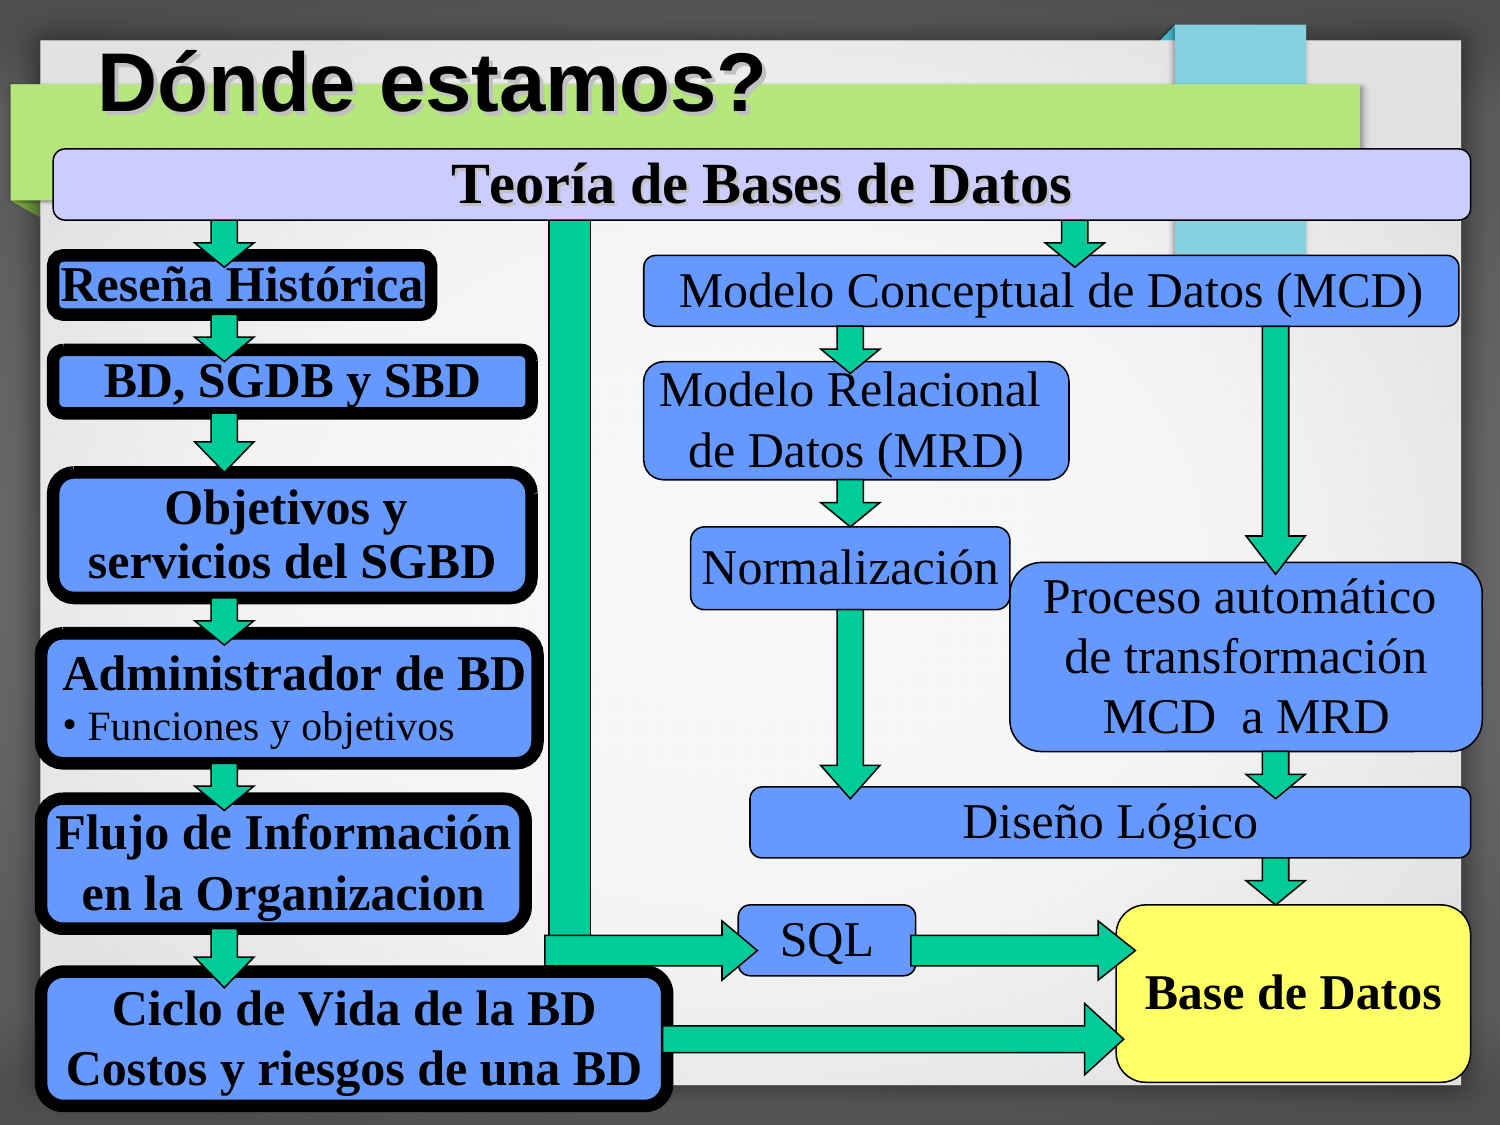

# Dónde estamos?
Teoría de Bases de Datos
Reseña Histórica
Modelo Conceptual de Datos (MCD)
BD, SGDB y SBD
Modelo Relacional
de Datos (MRD)
Objetivos y
servicios del SGBD
Normalización
Proceso automático
de transformación
MCD a MRD
Administrador de BD
 Funciones y objetivos
Diseño Lógico
Flujo de Información
en la Organizacion
SQL
Base de Datos
Ciclo de Vida de la BD
Costos y riesgos de una BD